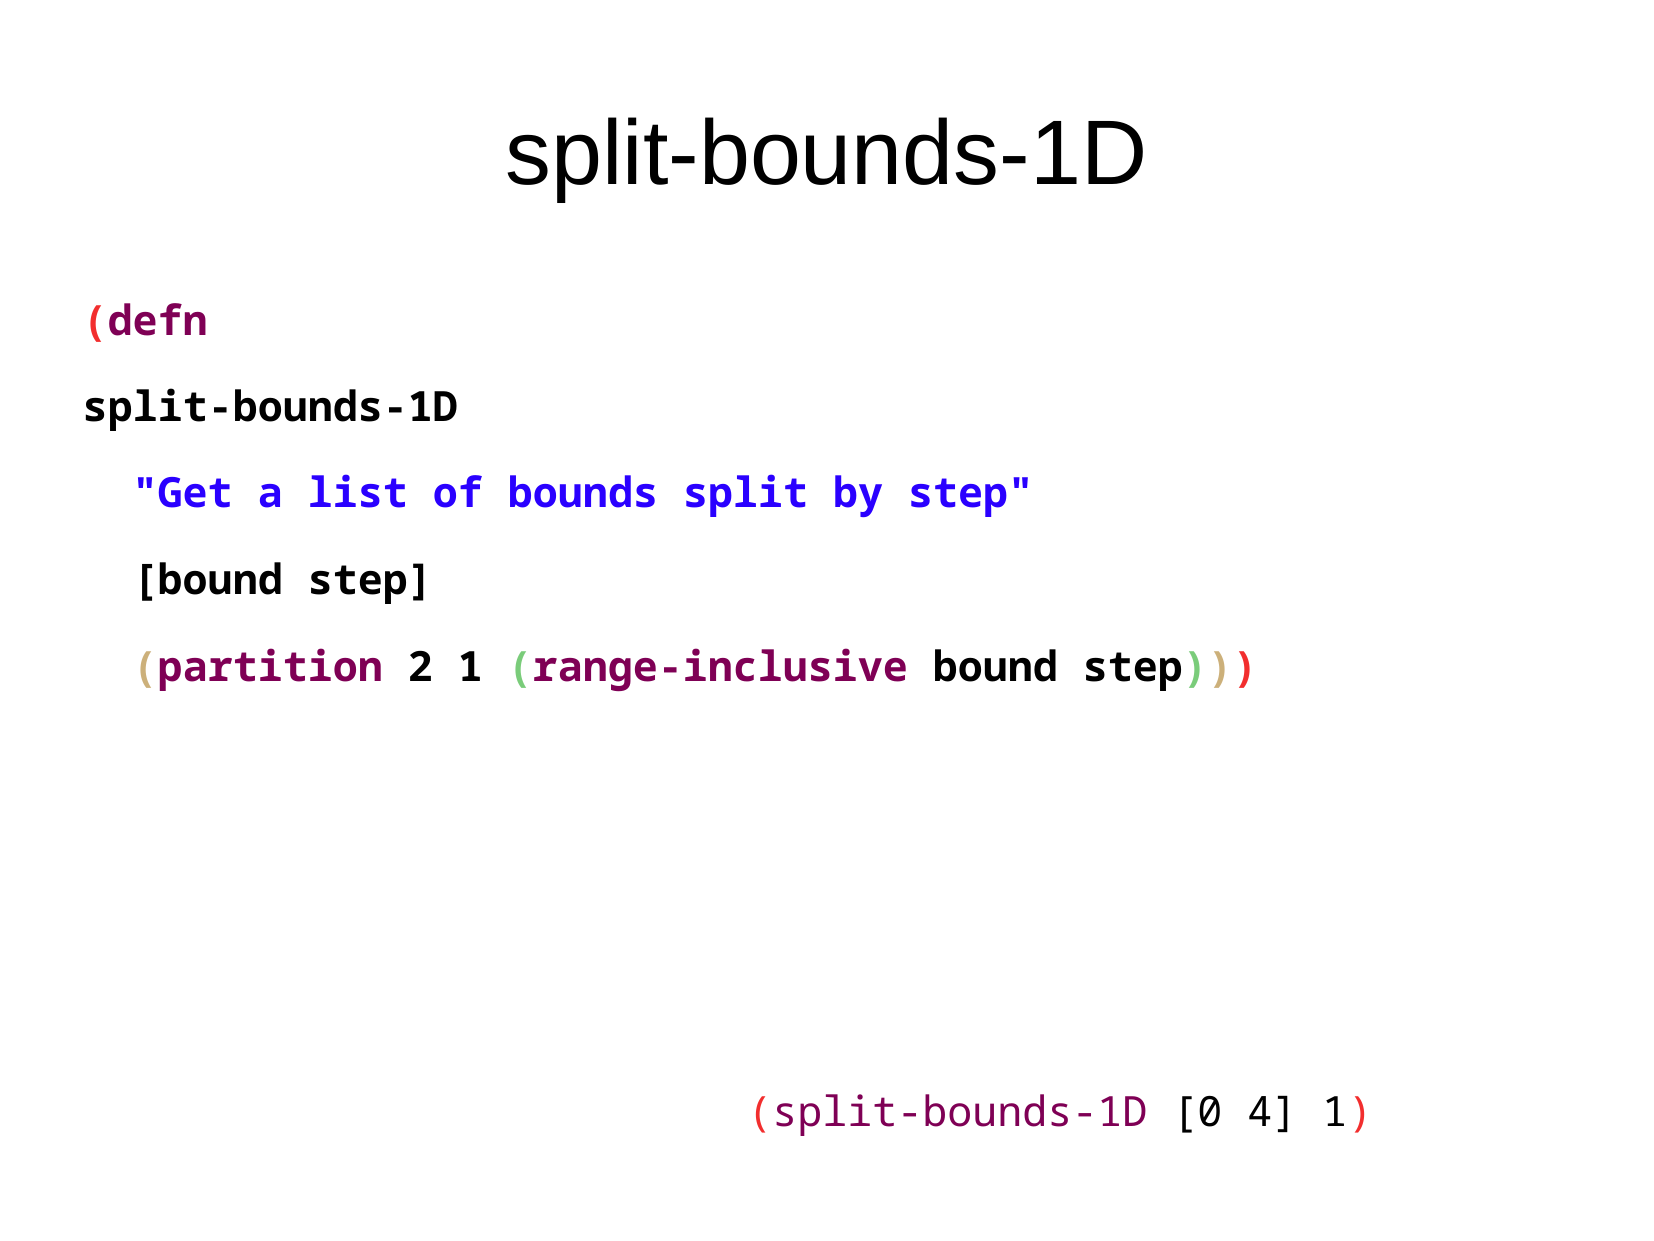

# split-bounds-1D
(defn
split-bounds-1D
 "Get a list of bounds split by step"
 [bound step]
 (partition 2 1 (range-inclusive bound step)))
(split-bounds-1D [0 4] 1)